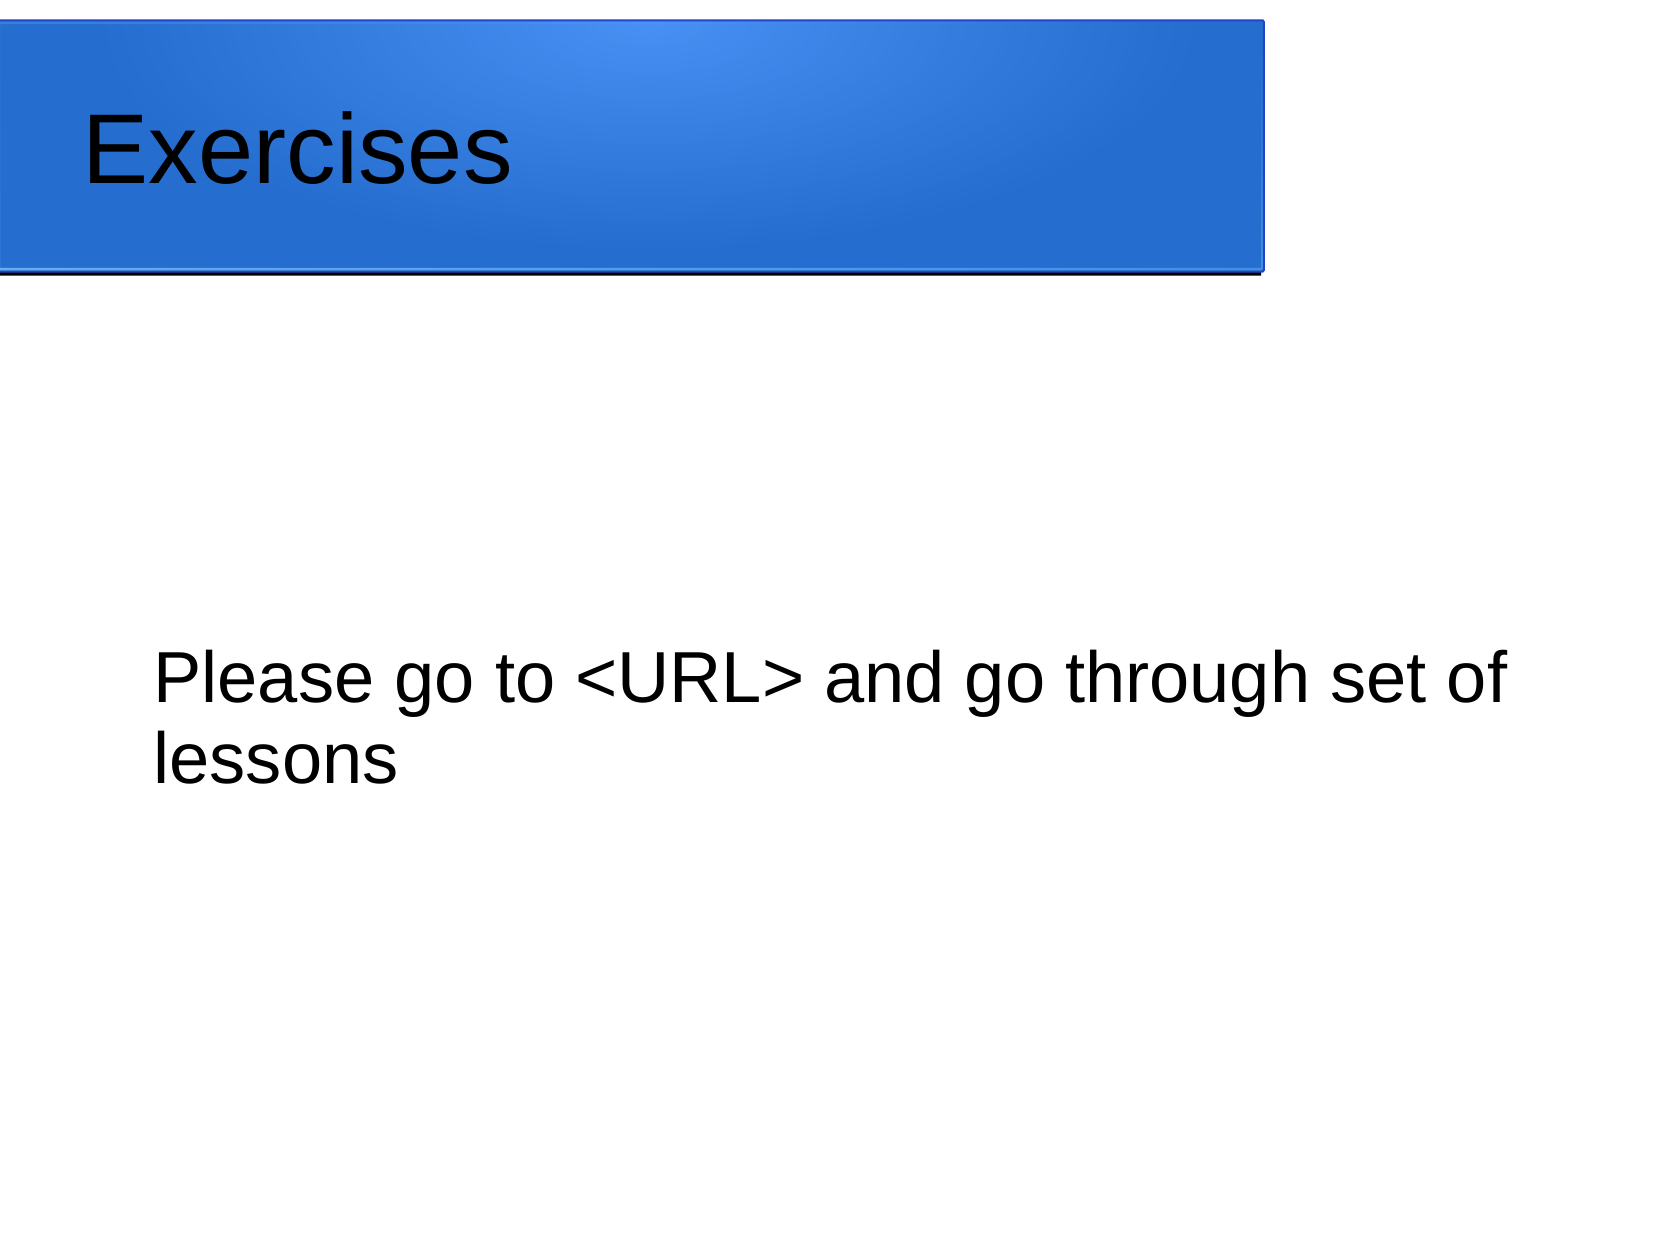

# Exercises
Please go to <URL> and go through set of lessons